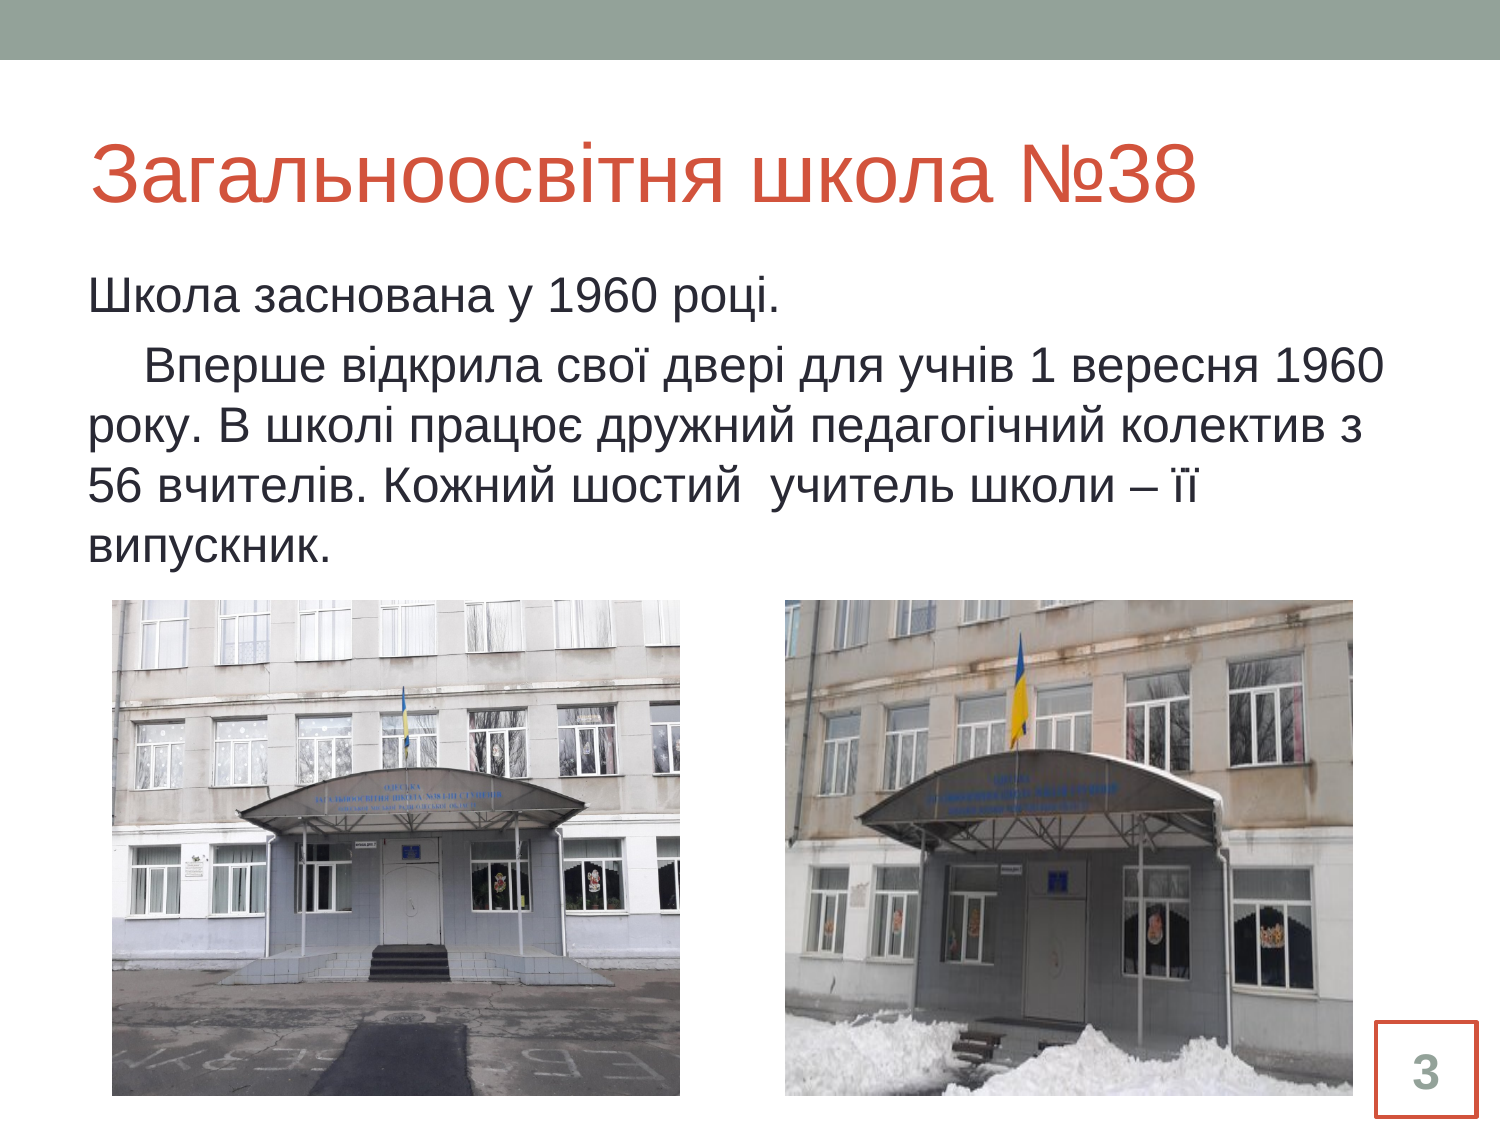

# Загальноосвітня школа №38
Школа заснована у 1960 році.
 Вперше відкрила свої двері для учнів 1 вересня 1960 року. В школі працює дружний педагогічний колектив з 56 вчителів. Кожний шостий  учитель школи – її випускник.
3